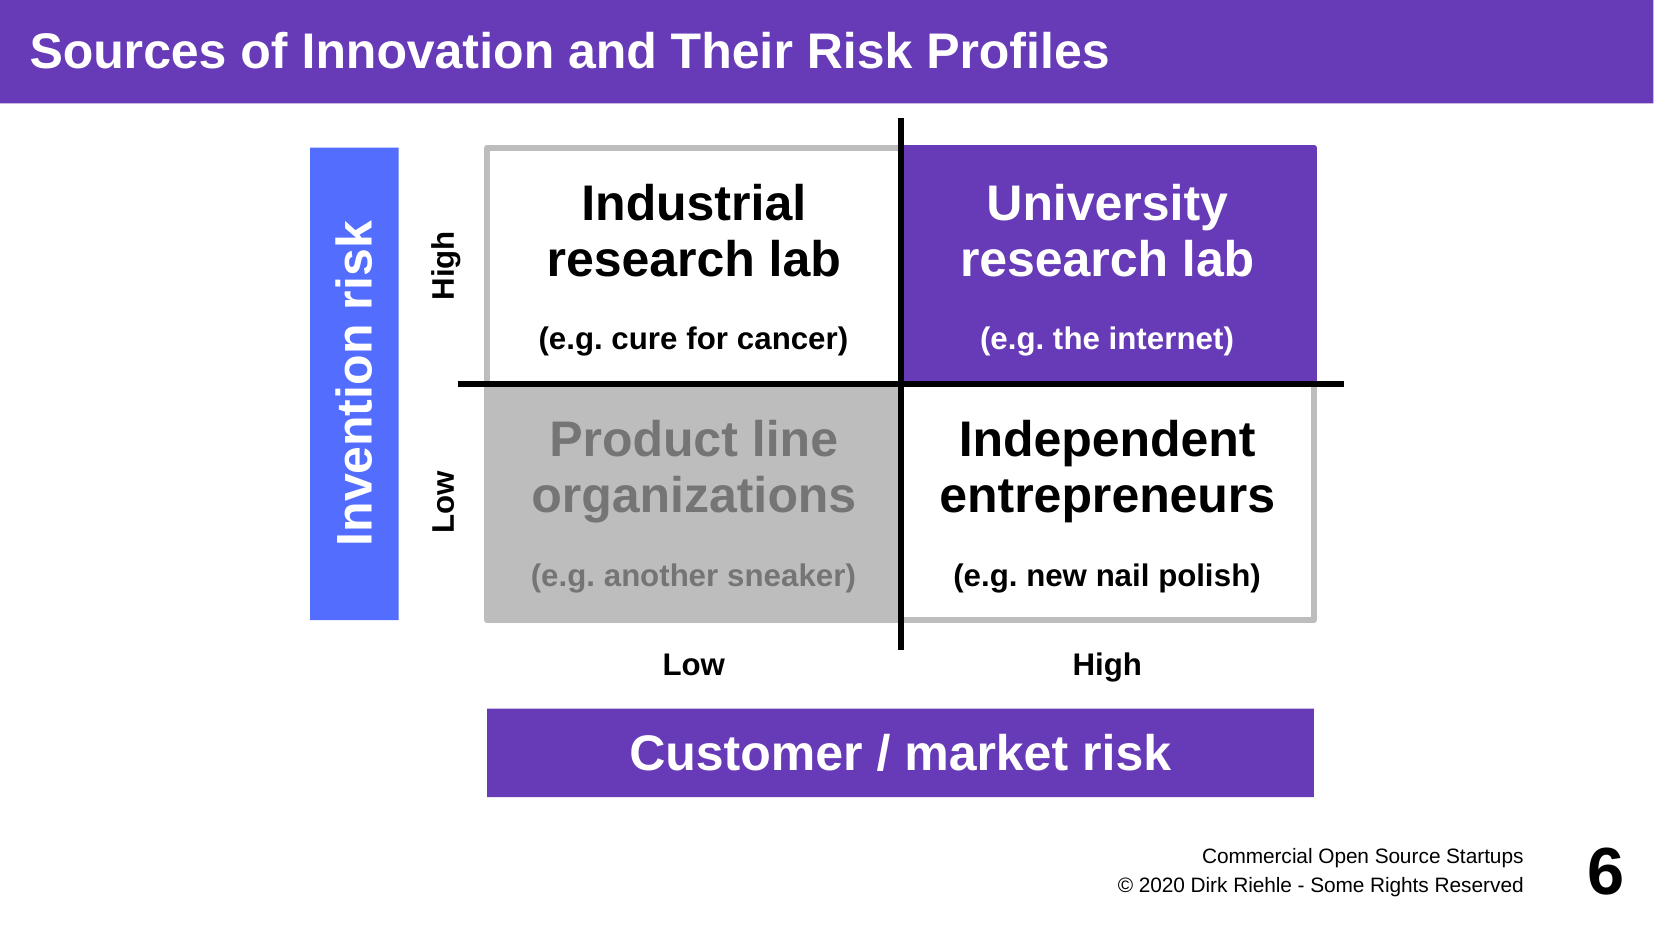

# Sources of Innovation and Their Risk Profiles
Industrial
research lab
(e.g. cure for cancer)
University
research lab
(e.g. the internet)
High
Invention risk
Product line
organizations
(e.g. another sneaker)
Independent
entrepreneurs
(e.g. new nail polish)
Low
Low
High
Customer / market risk
Commercial Open Source Startups
6
© 2020 Dirk Riehle - Some Rights Reserved